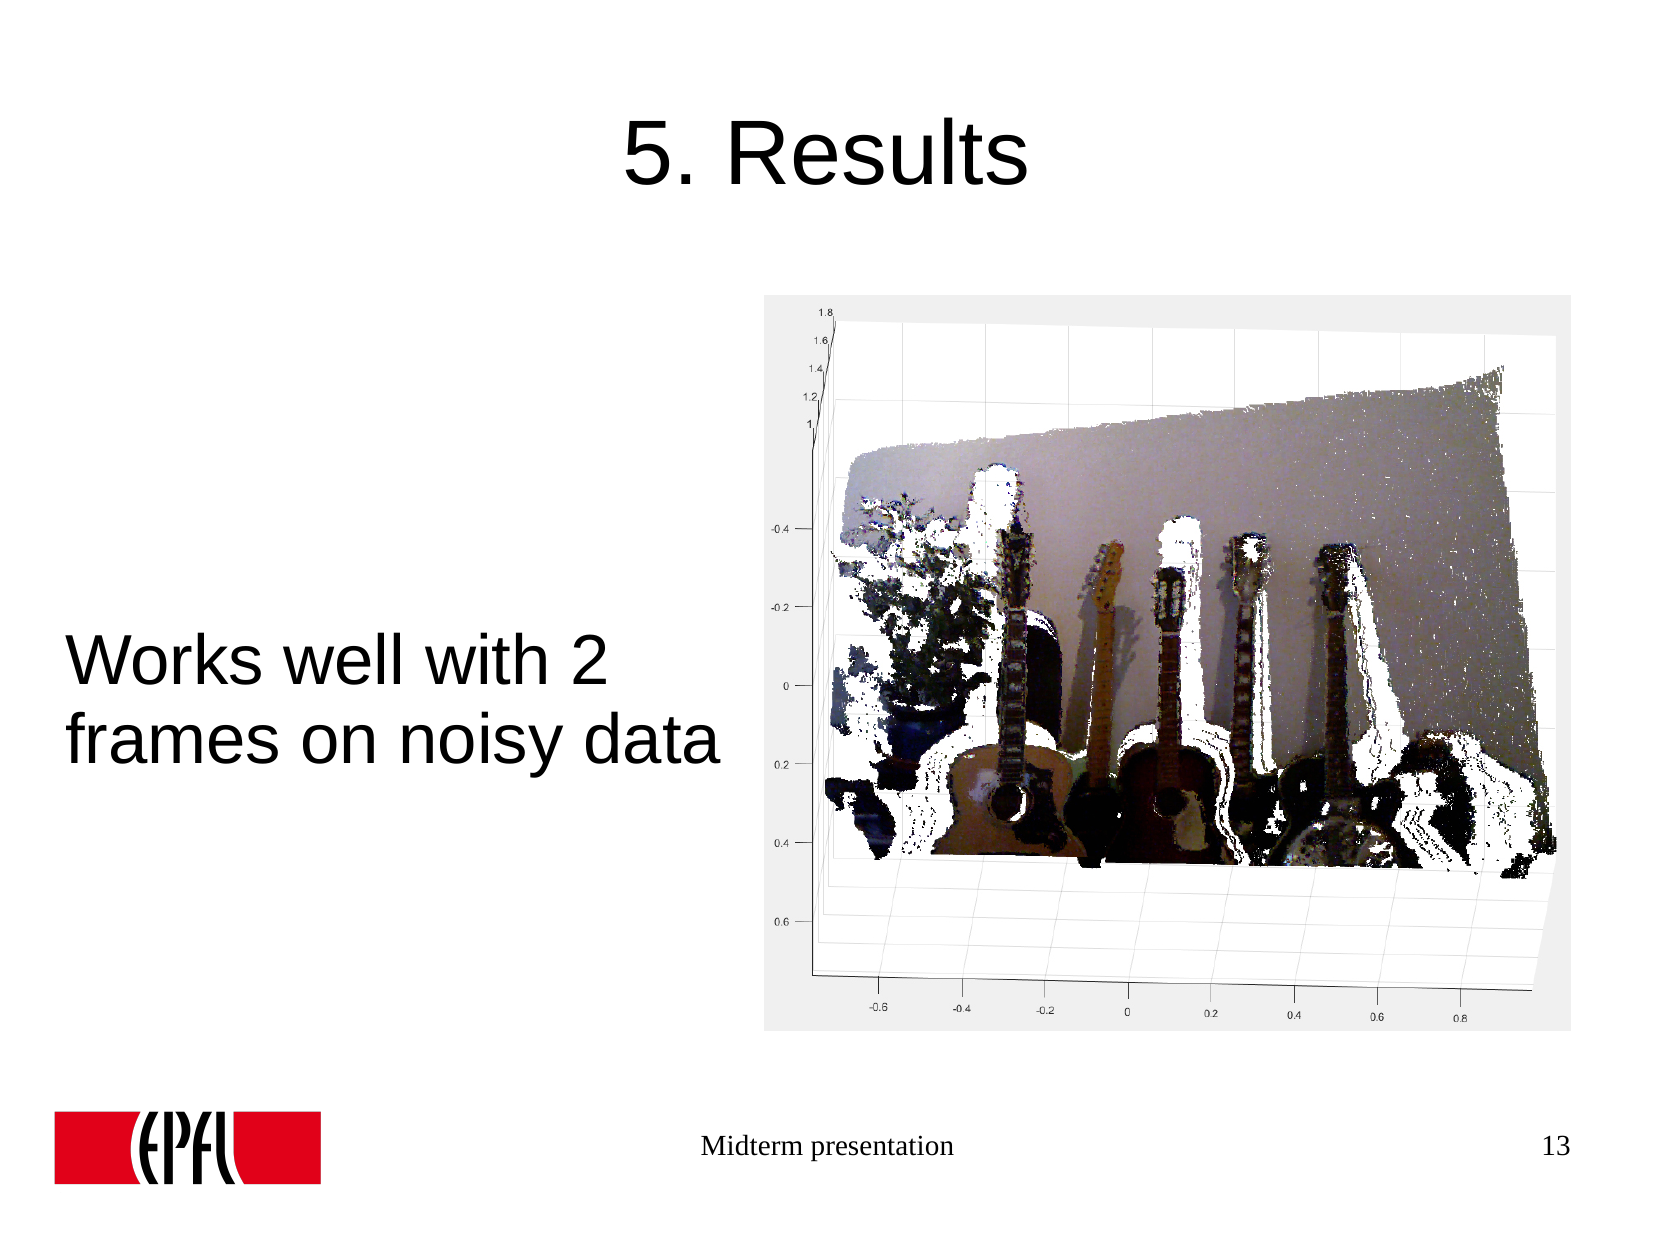

# 5. Results
Works well with 2 frames on noisy data
Midterm presentation
13